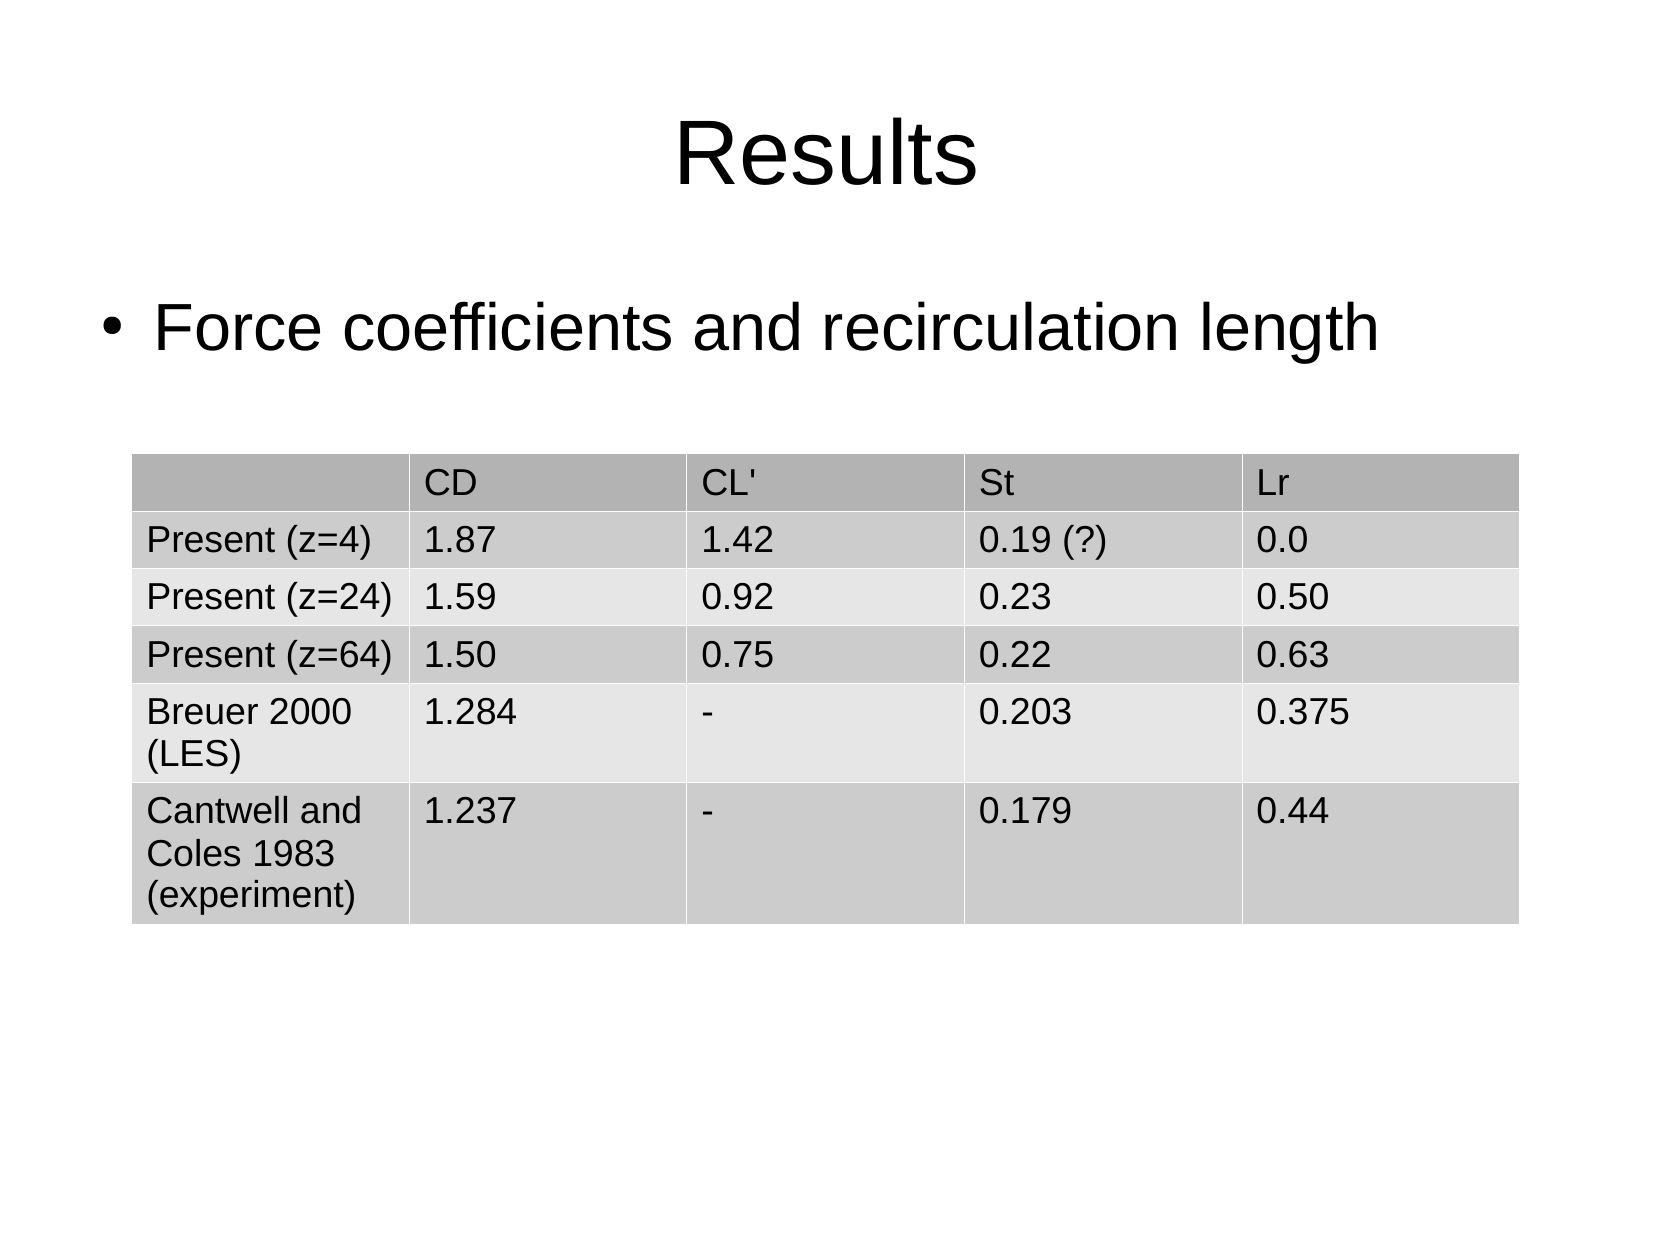

# Results
Force coefficients and recirculation length
| | CD | CL' | St | Lr |
| --- | --- | --- | --- | --- |
| Present (z=4) | 1.87 | 1.42 | 0.19 (?) | 0.0 |
| Present (z=24) | 1.59 | 0.92 | 0.23 | 0.50 |
| Present (z=64) | 1.50 | 0.75 | 0.22 | 0.63 |
| Breuer 2000 (LES) | 1.284 | - | 0.203 | 0.375 |
| Cantwell and Coles 1983 (experiment) | 1.237 | - | 0.179 | 0.44 |